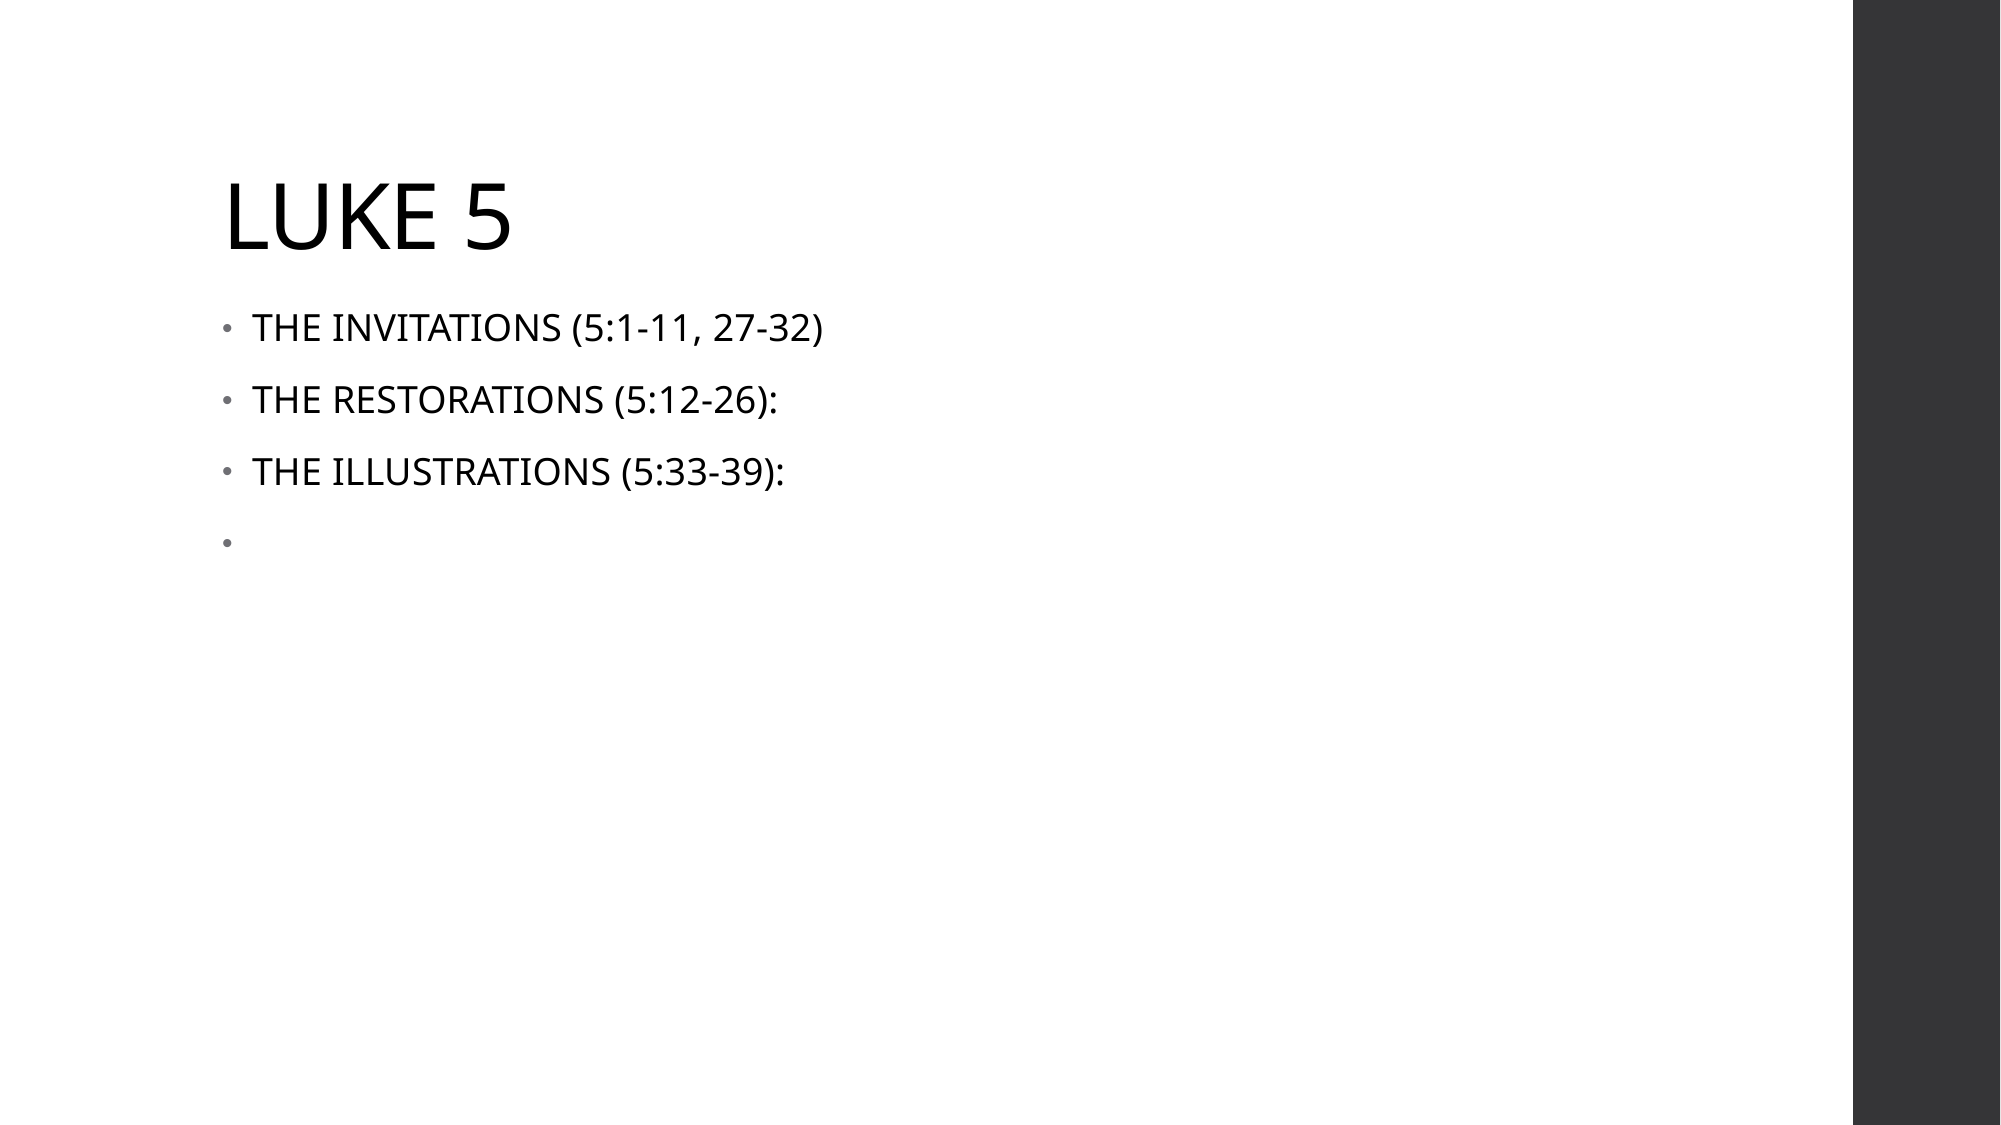

# LUKE 5
THE INVITATIONS (5:1-11, 27-32)
THE RESTORATIONS (5:12-26):
THE ILLUSTRATIONS (5:33-39):